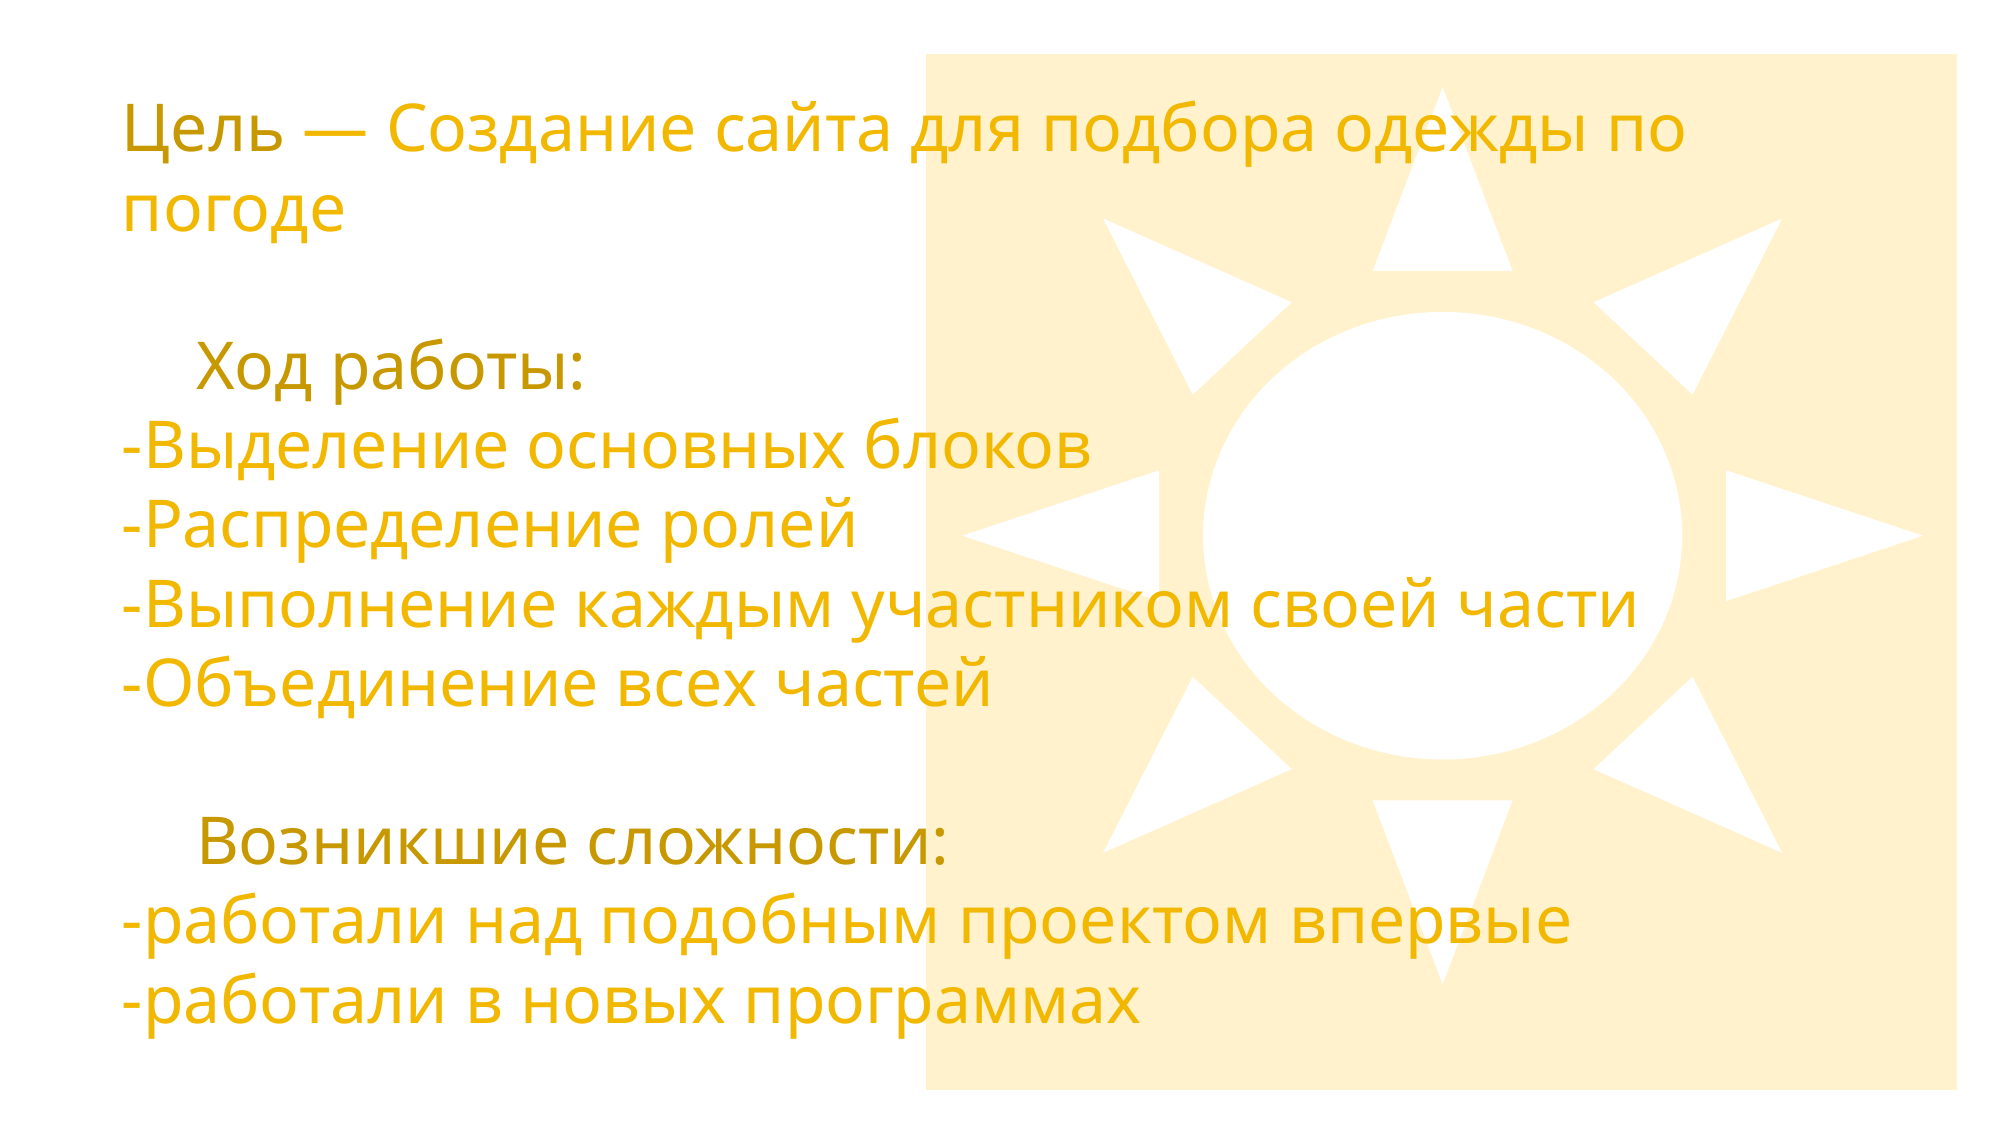

# Цель — Создание сайта для подбора одежды по погоде Ход работы: -Выделение основных блоков -Распределение ролей -Выполнение каждым участником своей части -Объединение всех частей Возникшие сложности: -работали над подобным проектом впервые -работали в новых программах